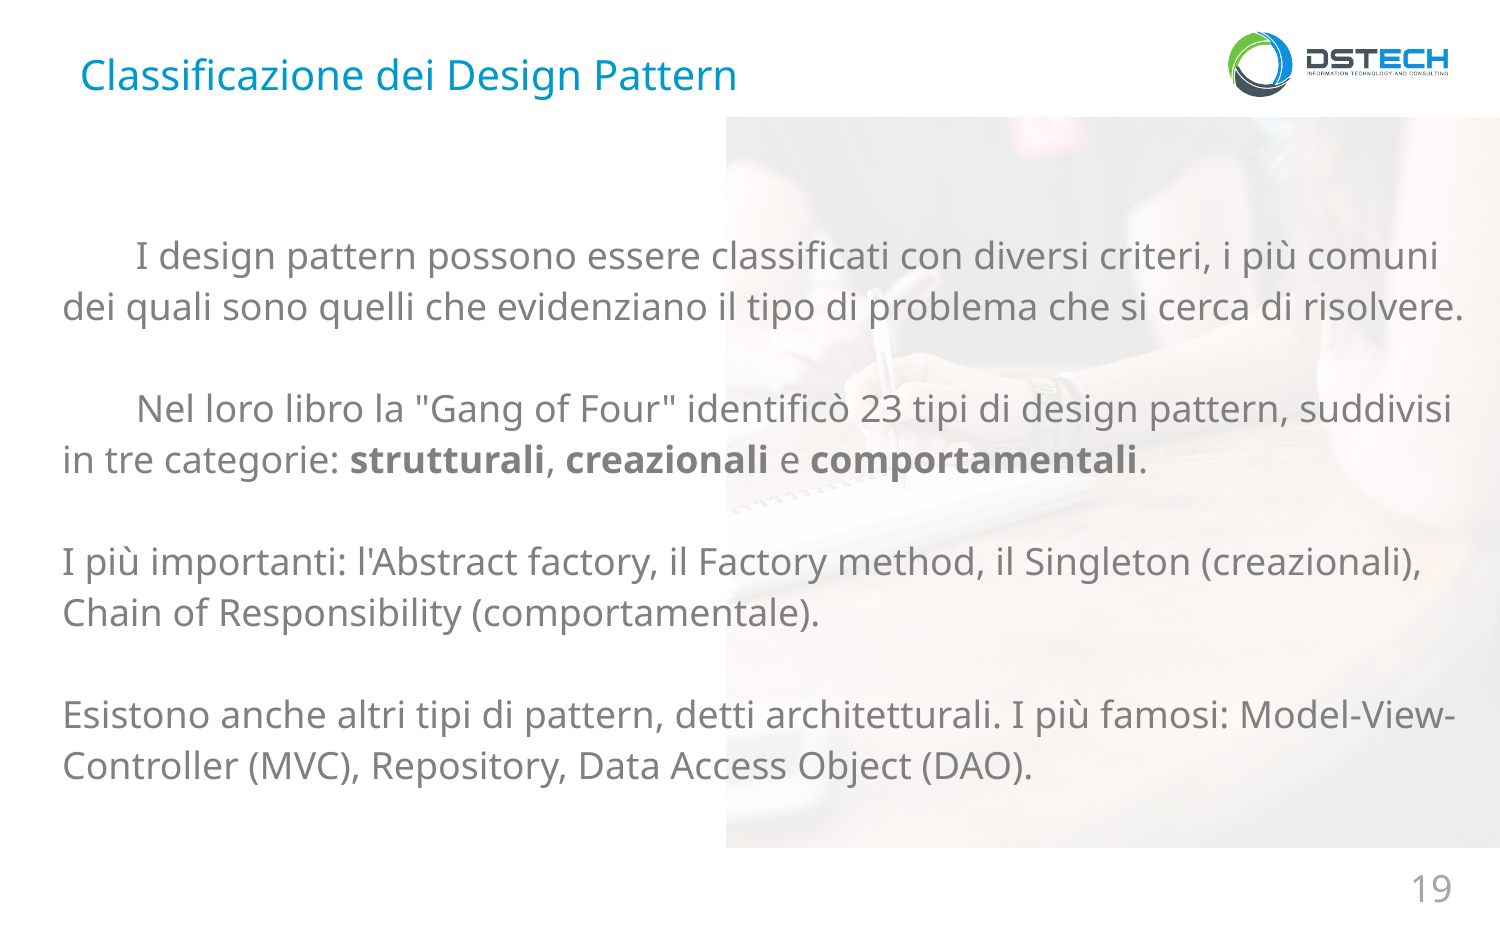

Classificazione dei Design Pattern
	I design pattern possono essere classificati con diversi criteri, i più comuni dei quali sono quelli che evidenziano il tipo di problema che si cerca di risolvere.
	Nel loro libro la "Gang of Four" identificò 23 tipi di design pattern, suddivisi in tre categorie: strutturali, creazionali e comportamentali.
I più importanti: l'Abstract factory, il Factory method, il Singleton (creazionali), Chain of Responsibility (comportamentale).
Esistono anche altri tipi di pattern, detti architetturali. I più famosi: Model-View-Controller (MVC), Repository, Data Access Object (DAO).
19